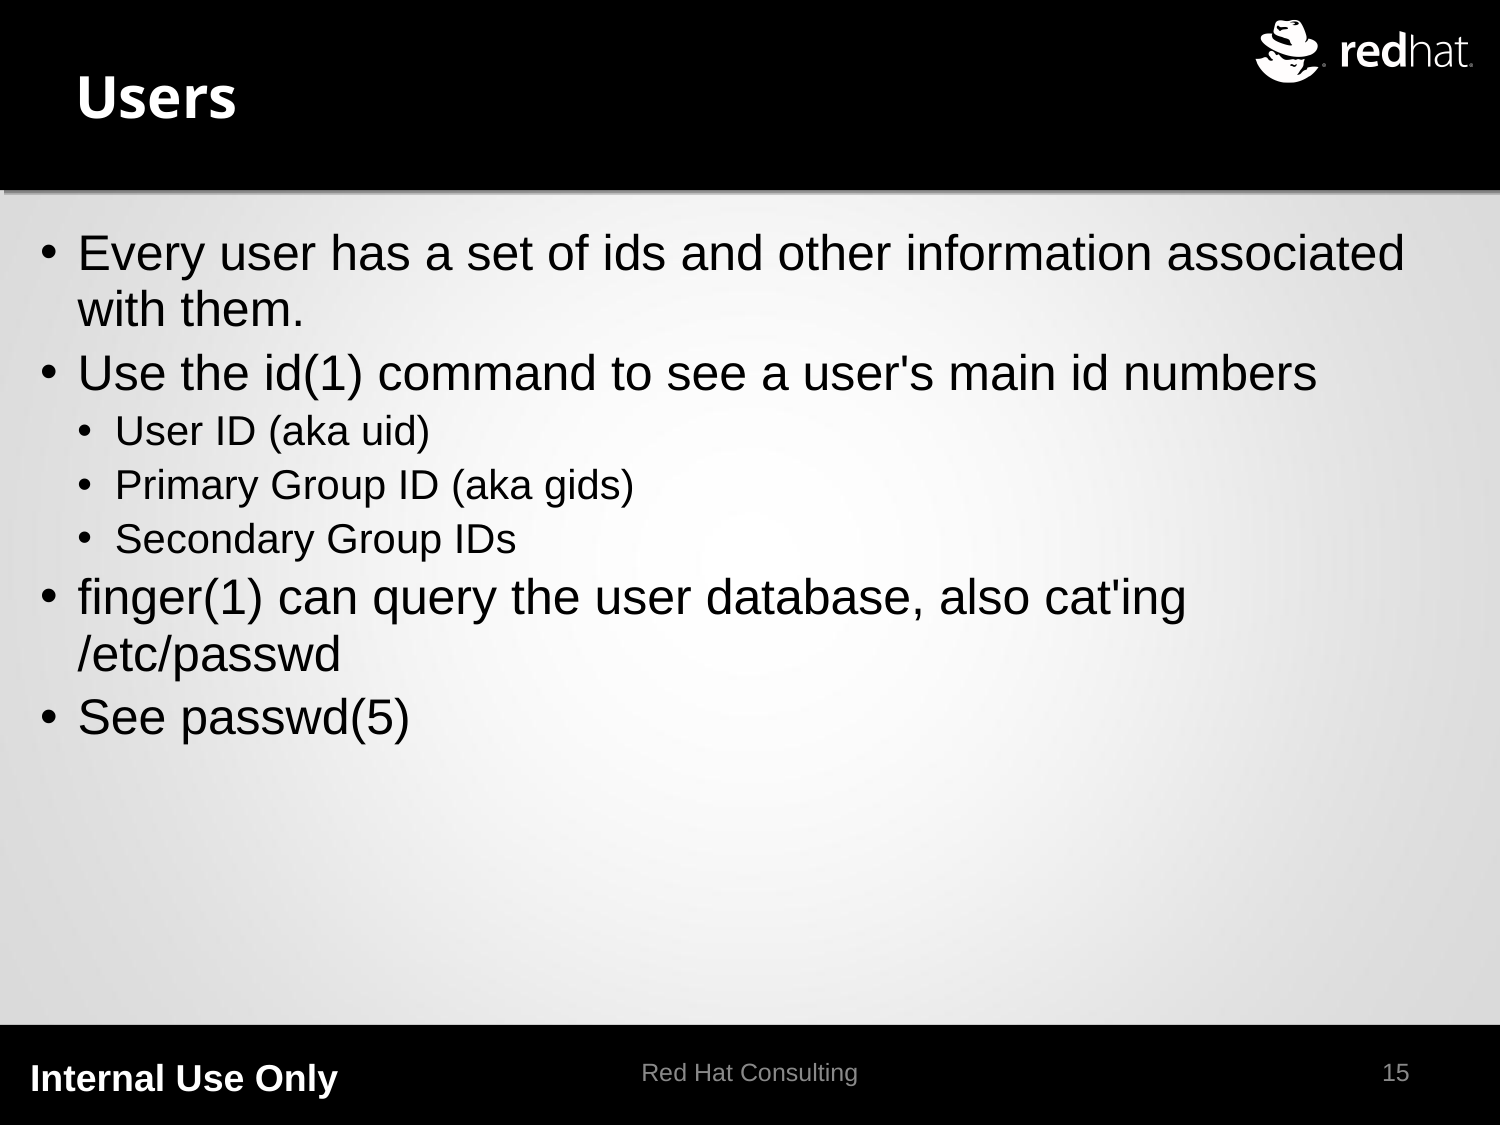

# Users
Every user has a set of ids and other information associated with them.
Use the id(1) command to see a user's main id numbers
User ID (aka uid)
Primary Group ID (aka gids)
Secondary Group IDs
finger(1) can query the user database, also cat'ing /etc/passwd
See passwd(5)
Red Hat Consulting